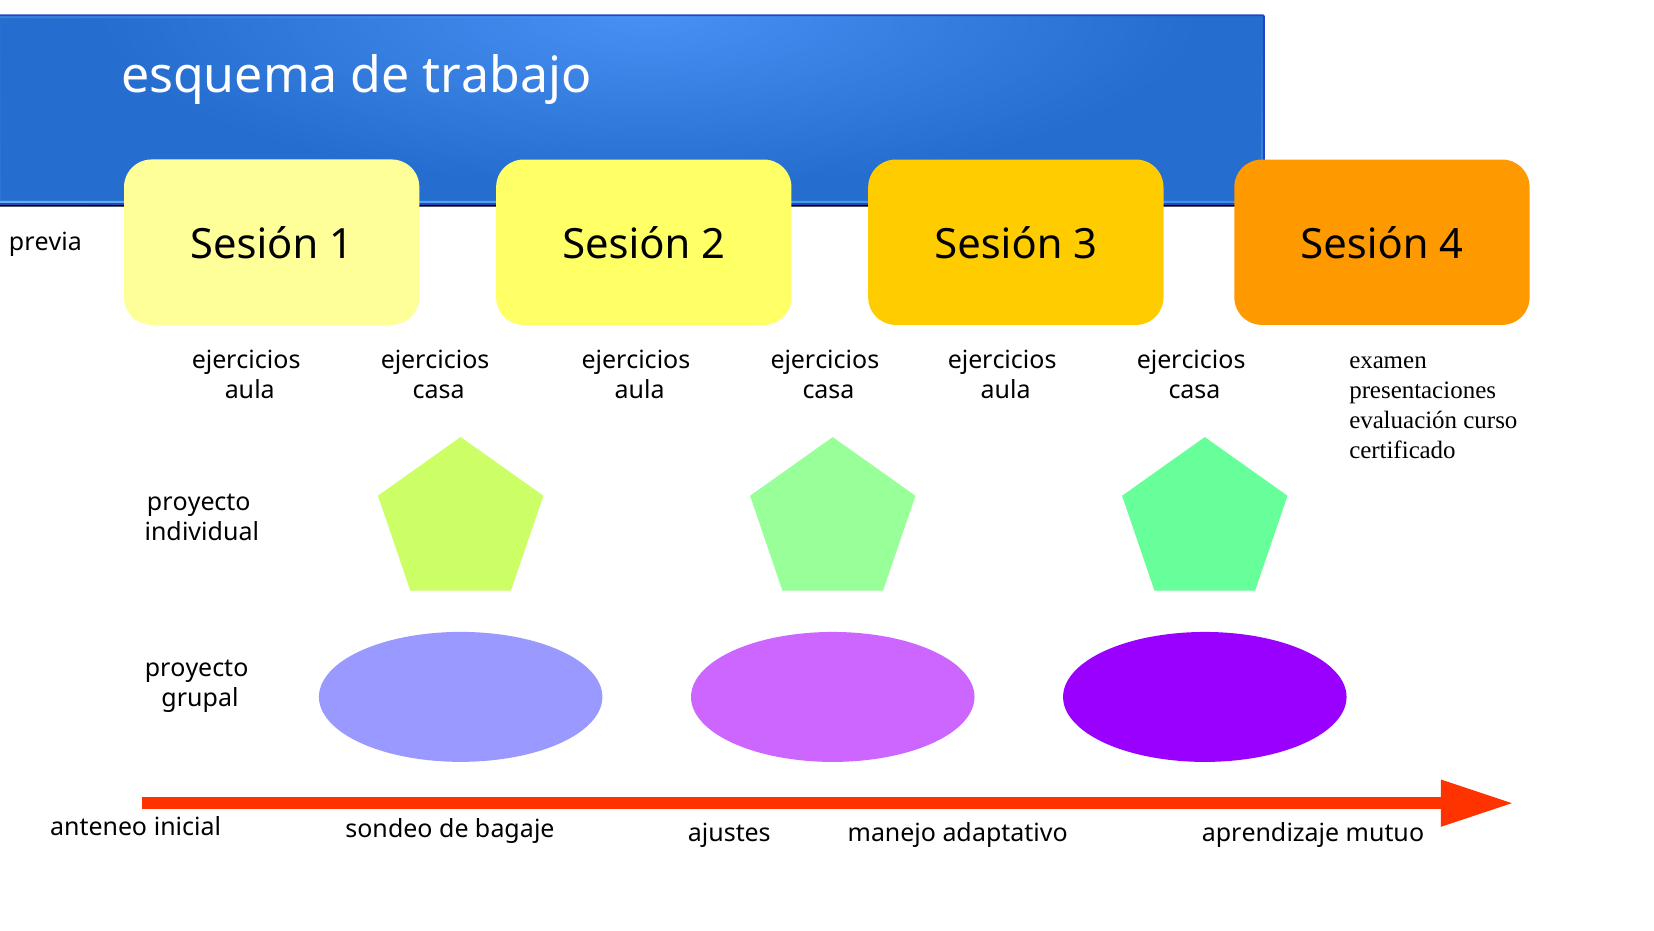

esquema de trabajo
Sesión 1
Sesión 2
Sesión 3
Sesión 4
previa
ejercicios
aula
ejercicios
aula
ejercicios
aula
examen
presentaciones
evaluación curso
certificado
ejercicios
casa
ejercicios
casa
ejercicios
casa
proyecto
individual
proyecto
 grupal
anteneo inicial
sondeo de bagaje
ajustes
manejo adaptativo
aprendizaje mutuo